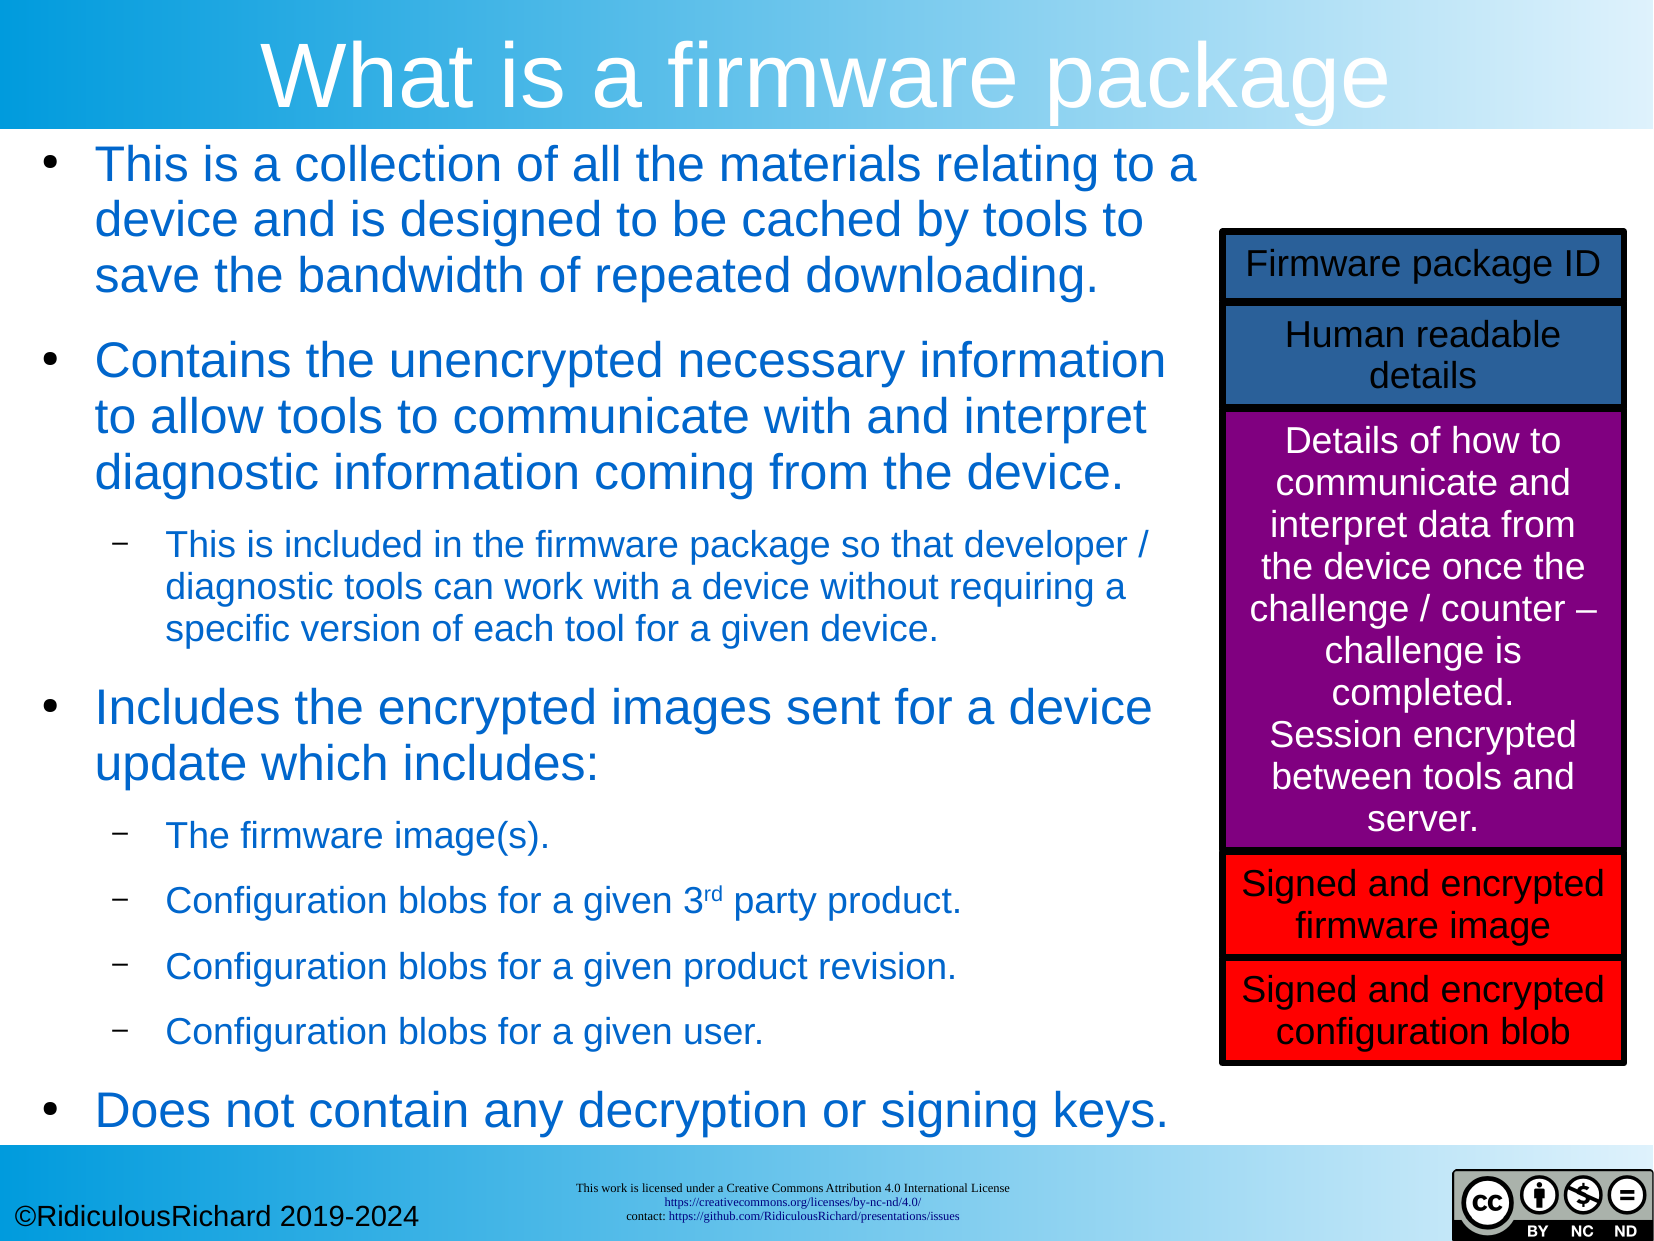

# What is a firmware package
This is a collection of all the materials relating to a device and is designed to be cached by tools to save the bandwidth of repeated downloading.
Contains the unencrypted necessary information to allow tools to communicate with and interpret diagnostic information coming from the device.
This is included in the firmware package so that developer / diagnostic tools can work with a device without requiring a specific version of each tool for a given device.
Includes the encrypted images sent for a device update which includes:
The firmware image(s).
Configuration blobs for a given 3rd party product.
Configuration blobs for a given product revision.
Configuration blobs for a given user.
Does not contain any decryption or signing keys.
Firmware package ID
Human readable details
Details of how to communicate and interpret data from the device once the challenge / counter – challenge is completed.
Session encrypted between tools and server.
Signed and encrypted firmware image
Signed and encrypted configuration blob